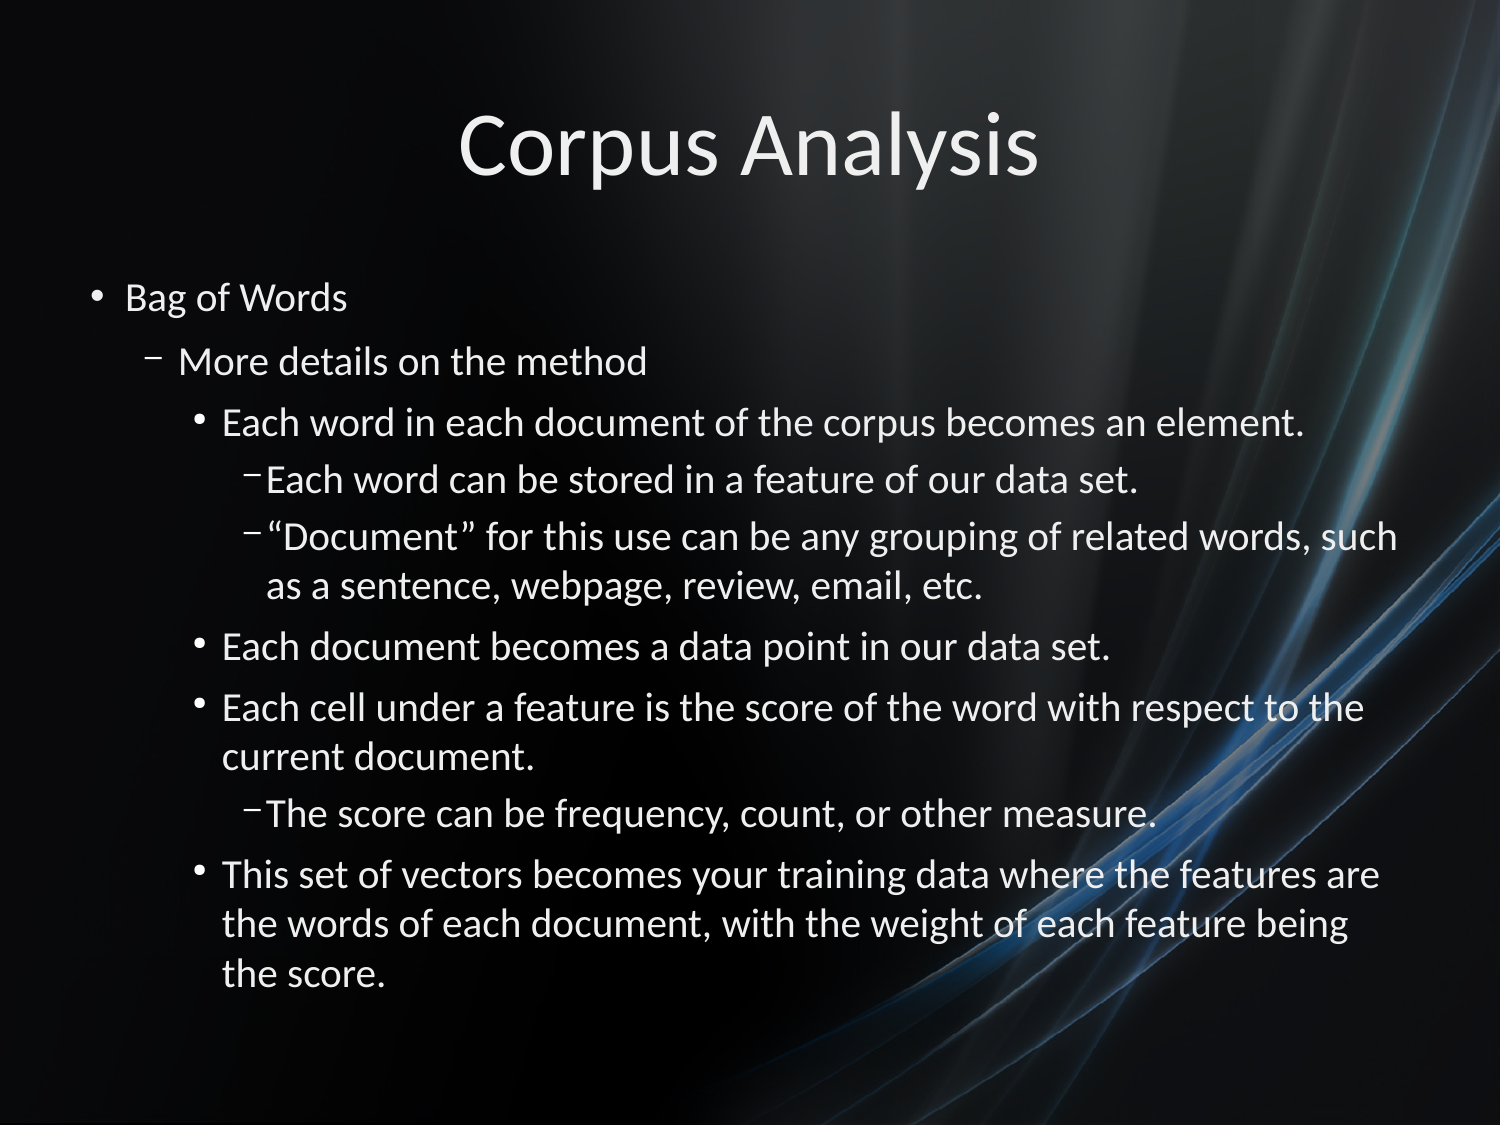

# Corpus Analysis
Bag of Words
More details on the method
Each word in each document of the corpus becomes an element.
Each word can be stored in a feature of our data set.
“Document” for this use can be any grouping of related words, such as a sentence, webpage, review, email, etc.
Each document becomes a data point in our data set.
Each cell under a feature is the score of the word with respect to the current document.
The score can be frequency, count, or other measure.
This set of vectors becomes your training data where the features are the words of each document, with the weight of each feature being the score.